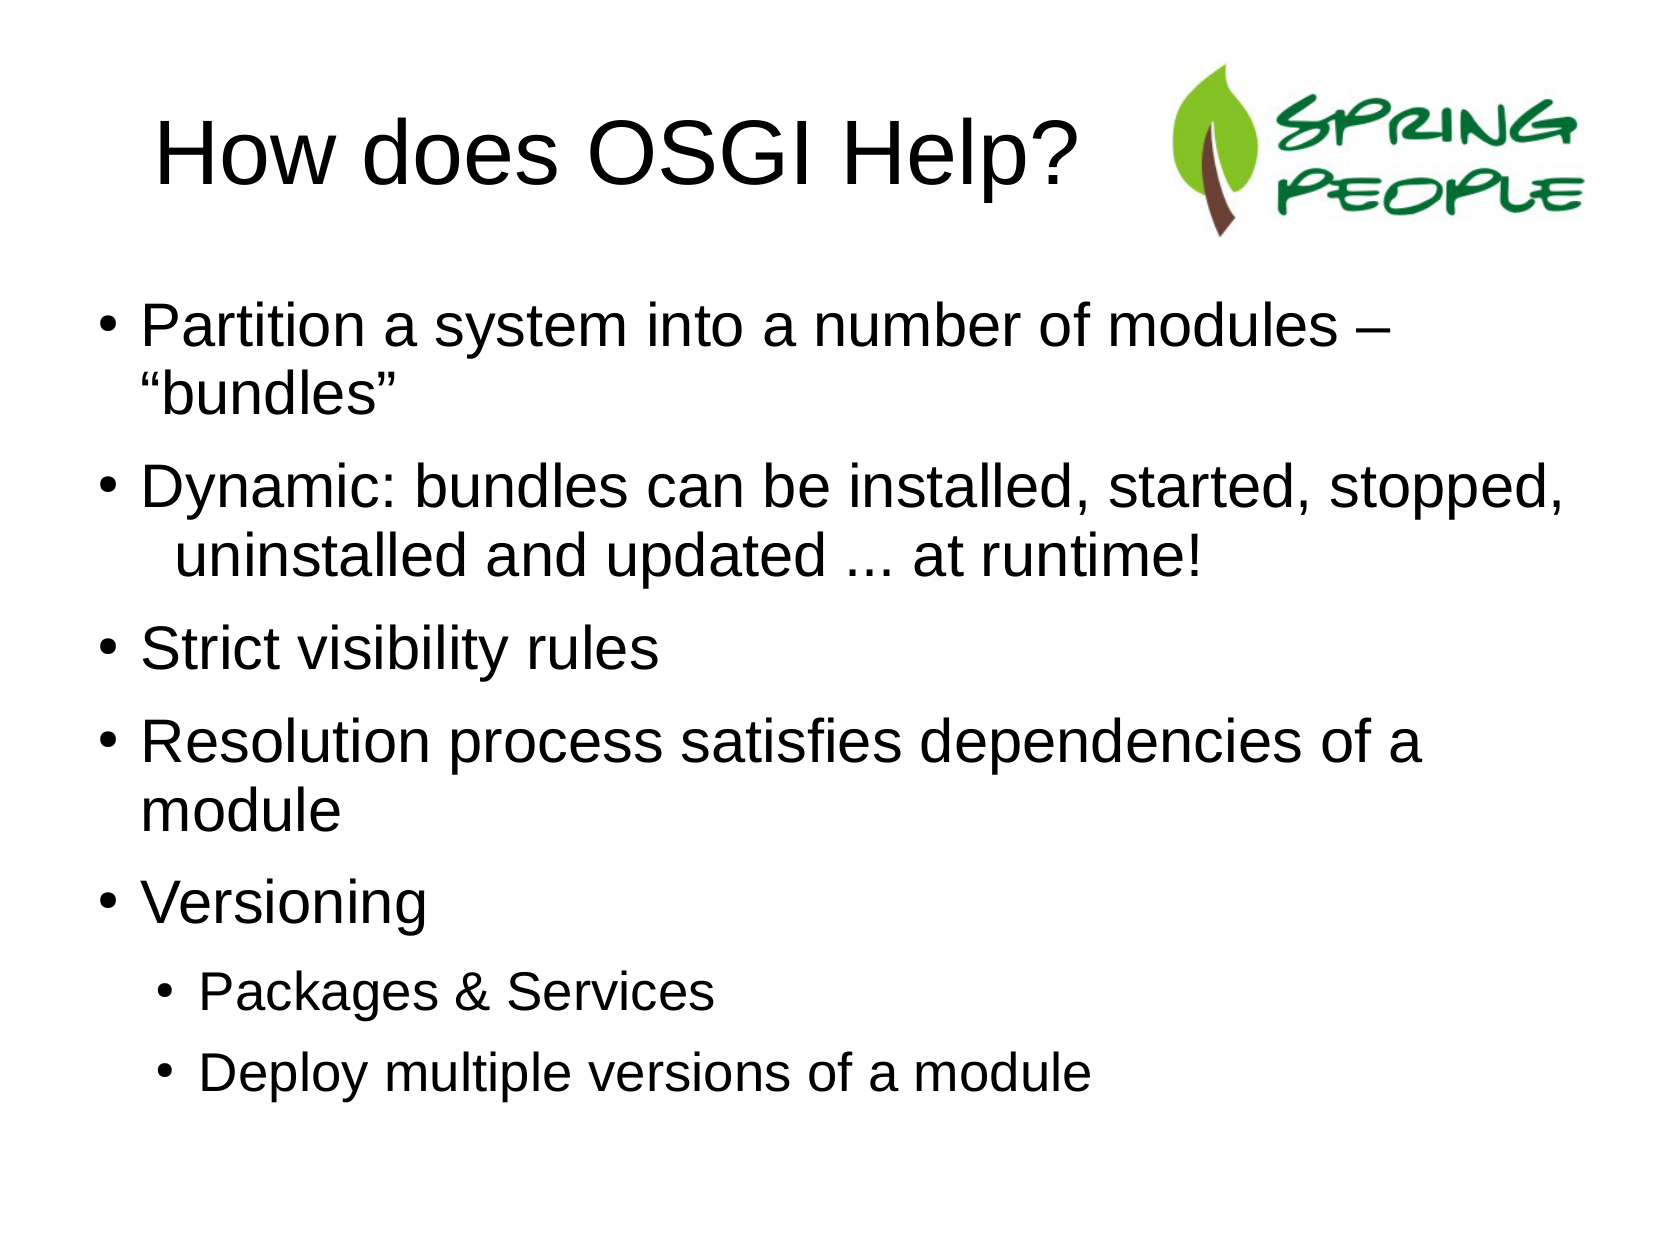

# How does OSGI Help?
Partition a system into a number of modules – “bundles”
Dynamic: bundles can be installed, started, stopped, uninstalled and updated ... at runtime!
Strict visibility rules
Resolution process satisfies dependencies of a module
Versioning
Packages & Services
Deploy multiple versions of a module